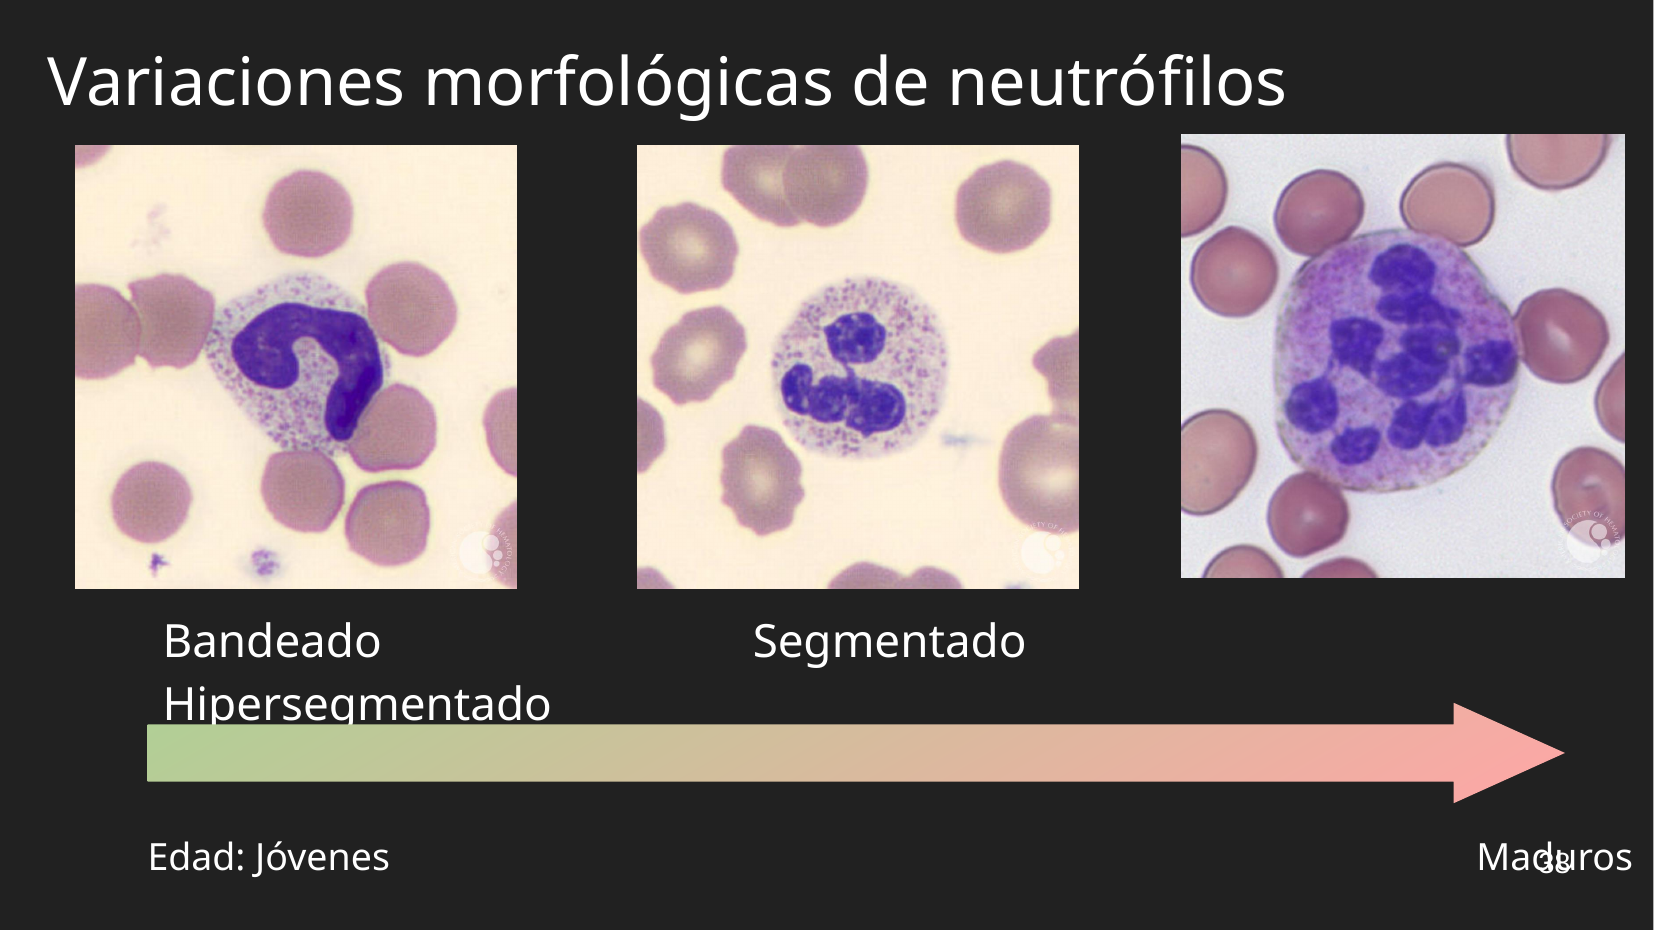

# Variaciones morfológicas de neutrófilos
Bandeado						Segmentado		 		 Hipersegmentado
Edad: Jóvenes 															Maduros
38